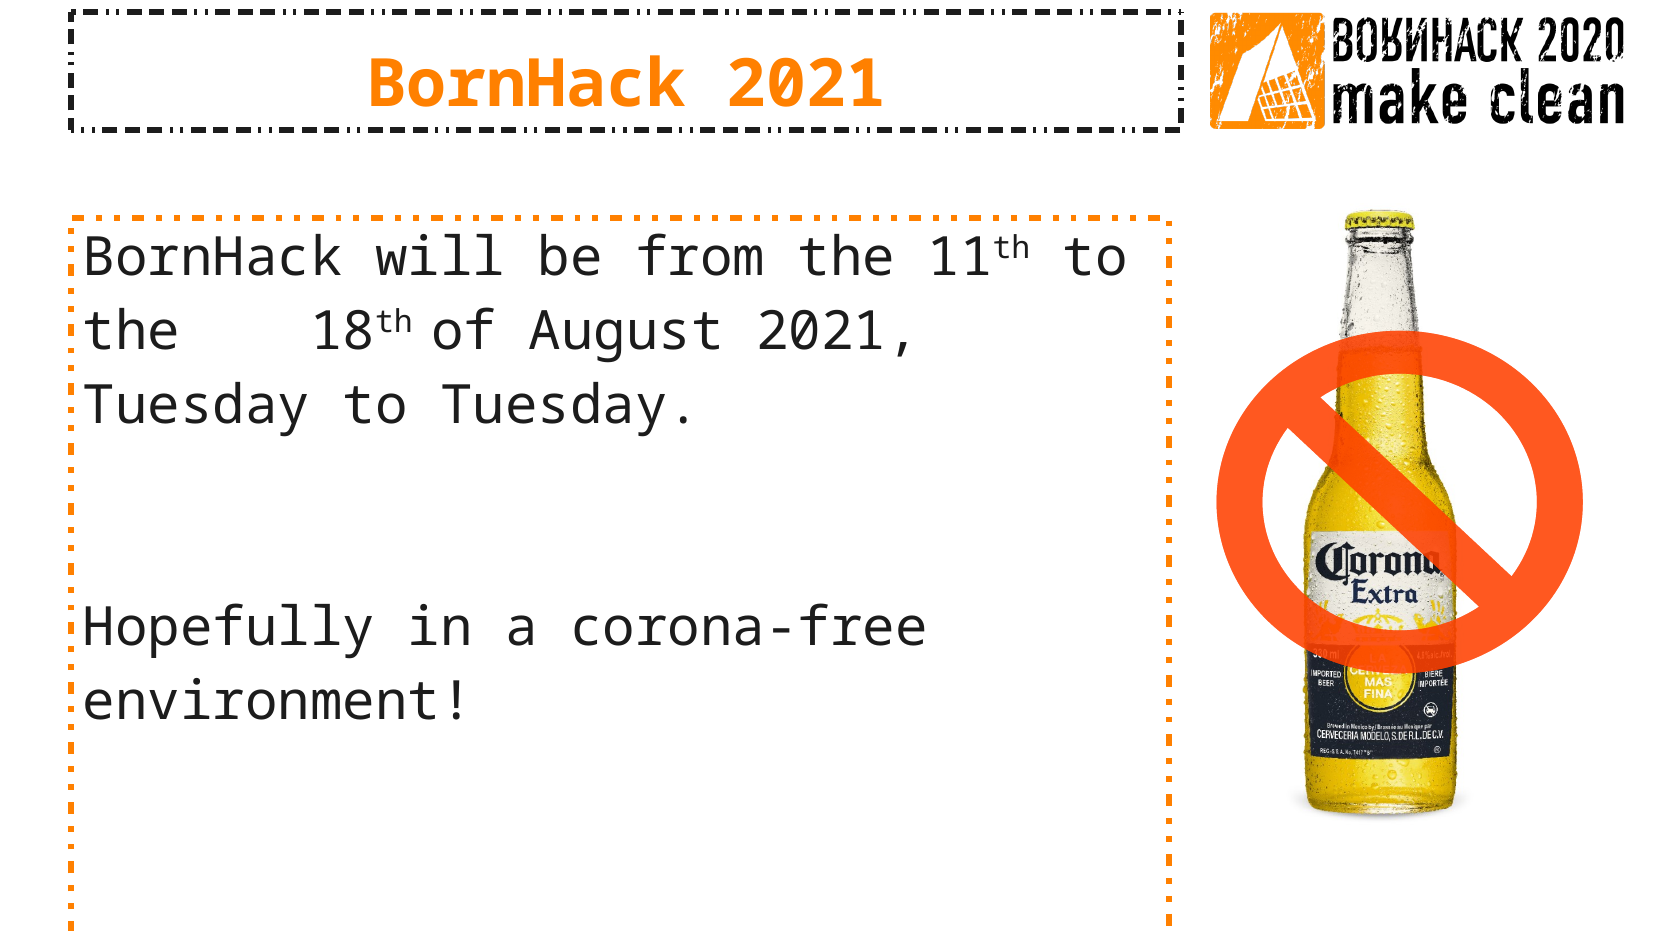

# BornHack 2021
BornHack will be from the 11th to the 18th of August 2021, Tuesday to Tuesday.
Hopefully in a corona-free environment!